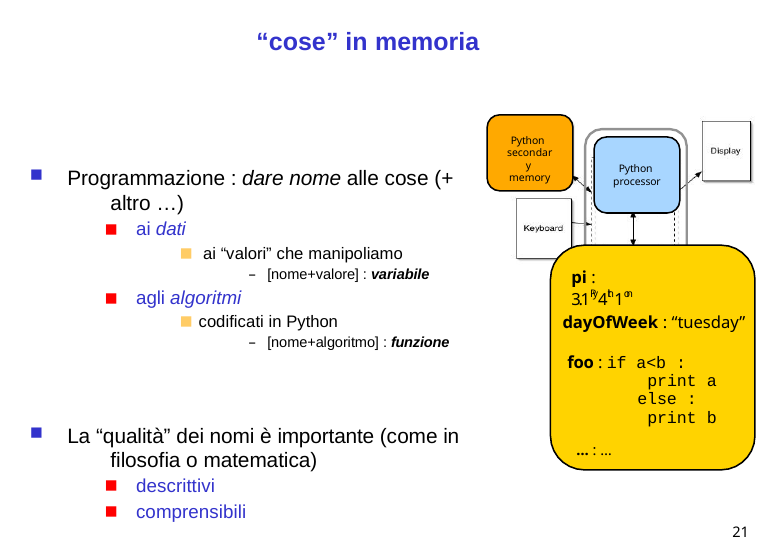

# “cose” in memoria
Python secondary memory
Python processor
Programmazione : dare nome alle cose (+ altro …)
ai dati
ai “valori” che manipoliamo
[nome+valore] : variabile
agli algoritmi
codificati in Python
[nome+algoritmo] : funzione
pi : 3.1Py4th1on
(main)
memory
dayOfWeek : “tuesday”
foo : if a<b :
print a else :
print b
… : …
La “qualità” dei nomi è importante (come in filosofia o matematica)
descrittivi
comprensibili
21